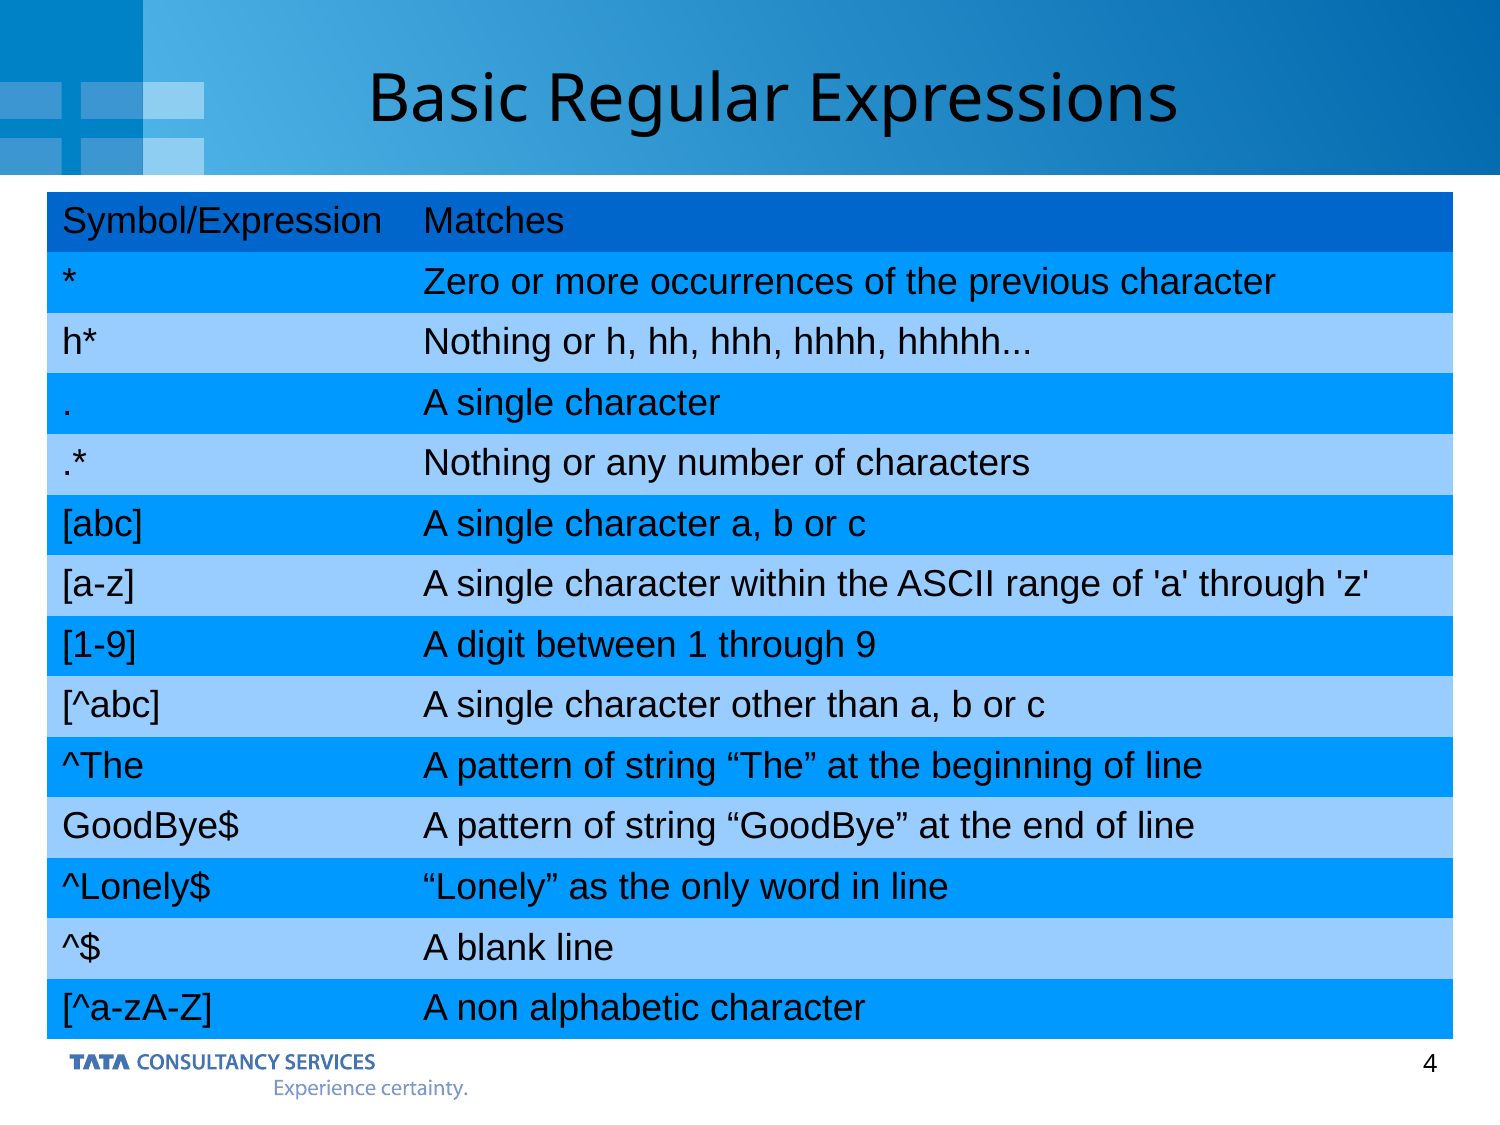

Basic Regular Expressions
| Symbol/Expression | Matches |
| --- | --- |
| \* | Zero or more occurrences of the previous character |
| h\* | Nothing or h, hh, hhh, hhhh, hhhhh... |
| . | A single character |
| .\* | Nothing or any number of characters |
| [abc] | A single character a, b or c |
| [a-z] | A single character within the ASCII range of 'a' through 'z' |
| [1-9] | A digit between 1 through 9 |
| [^abc] | A single character other than a, b or c |
| ^The | A pattern of string “The” at the beginning of line |
| GoodBye$ | A pattern of string “GoodBye” at the end of line |
| ^Lonely$ | “Lonely” as the only word in line |
| ^$ | A blank line |
| [^a-zA-Z] | A non alphabetic character |